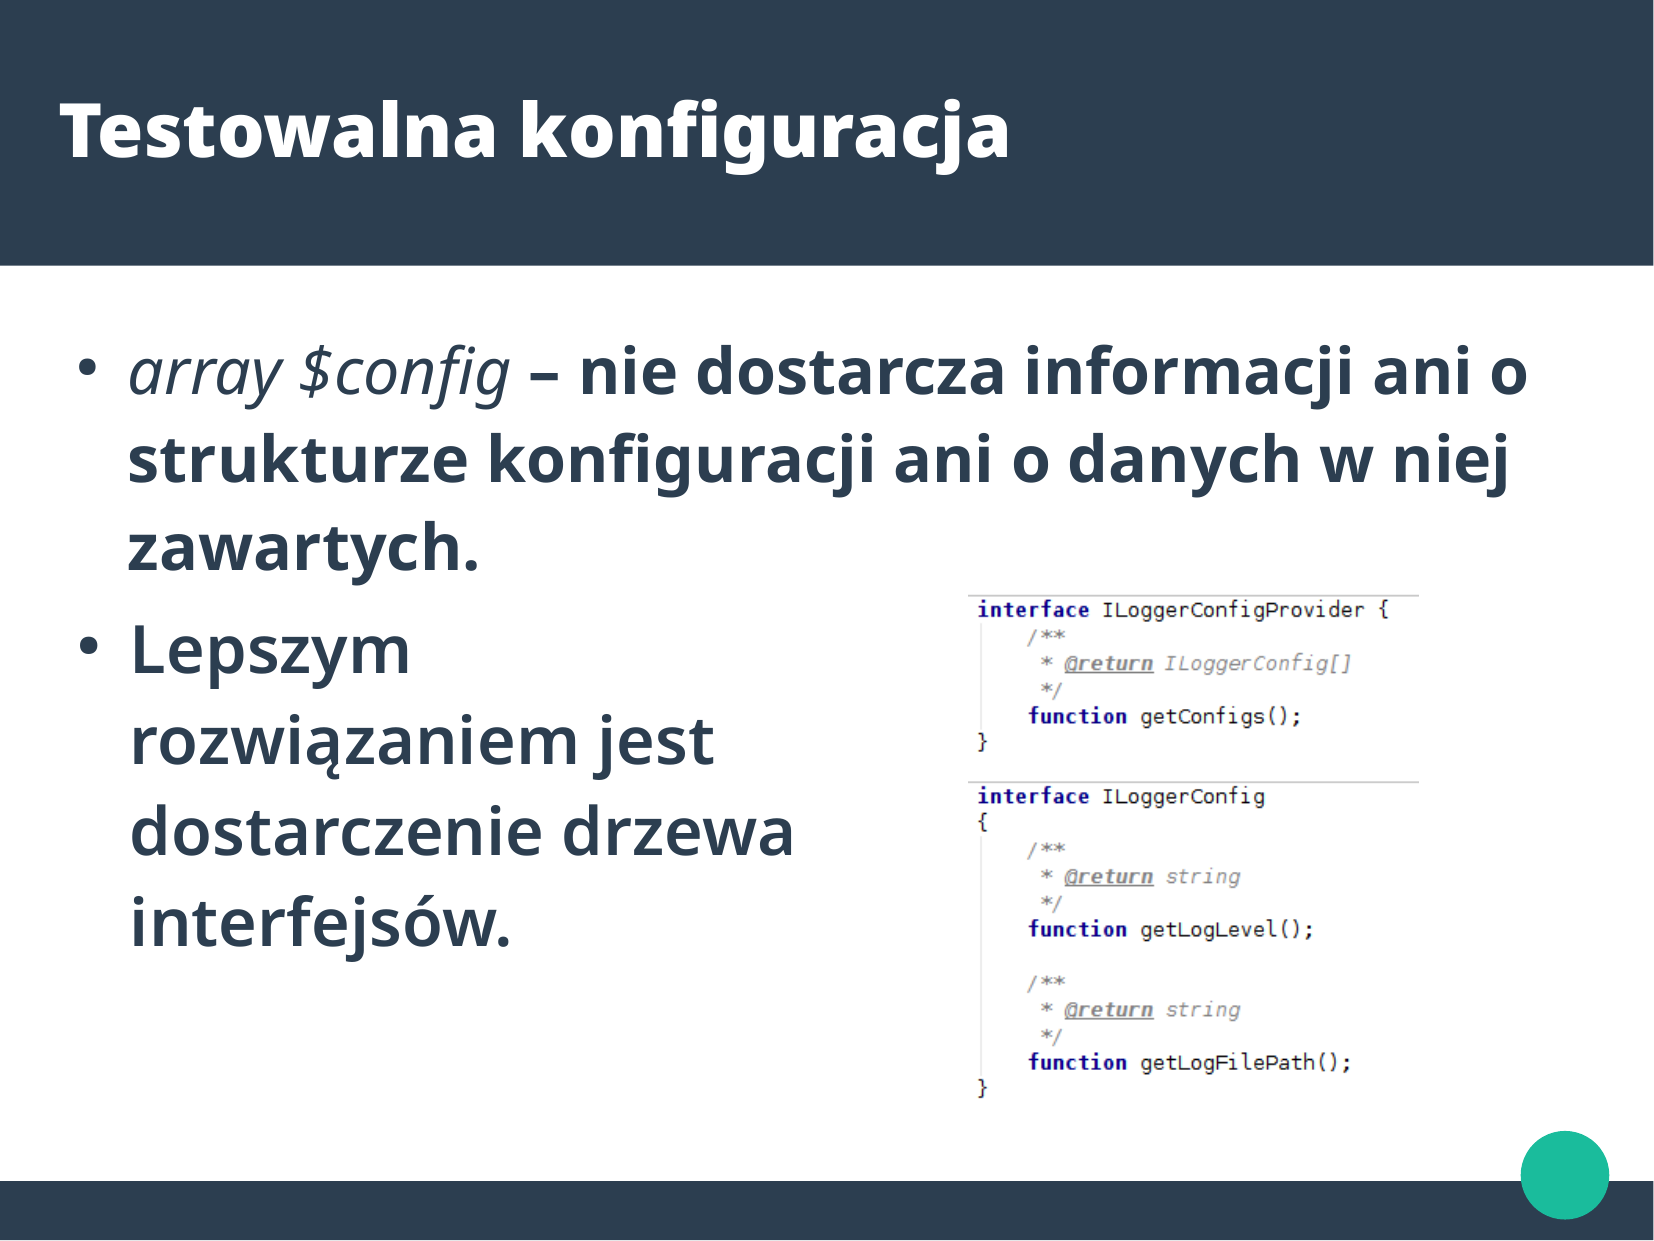

# Testowalna konfiguracja
array $config – nie dostarcza informacji ani o strukturze konfiguracji ani o danych w niej zawartych.
Lepszym rozwiązaniem jest dostarczenie drzewa interfejsów.